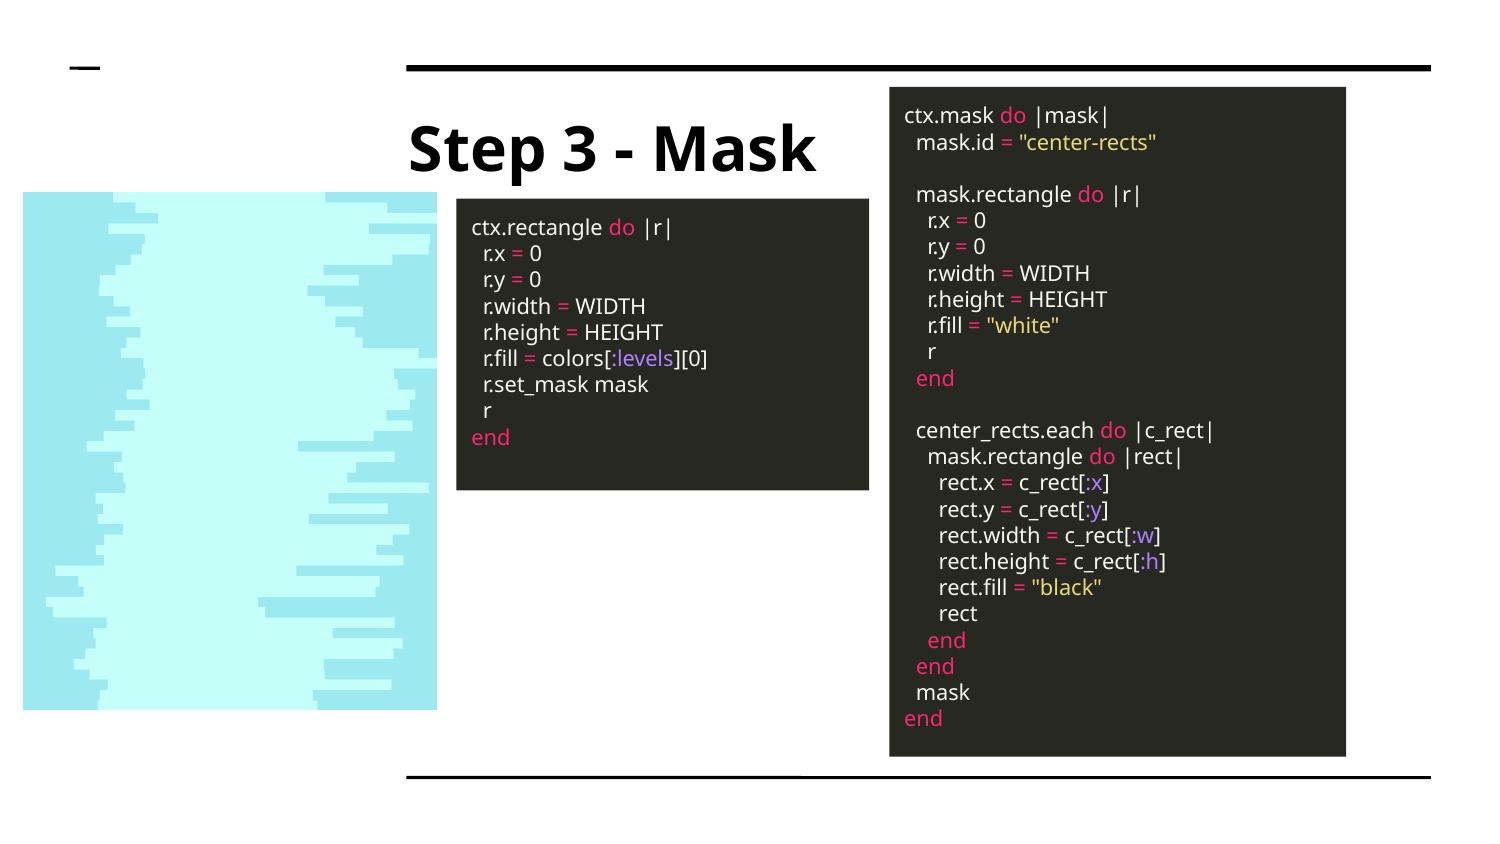

ctx.mask do |mask|
 mask.id = "center-rects"
 mask.rectangle do |r|
 r.x = 0
 r.y = 0
 r.width = WIDTH
 r.height = HEIGHT
 r.fill = "white"
 r
 end
 center_rects.each do |c_rect|
 mask.rectangle do |rect|
 rect.x = c_rect[:x]
 rect.y = c_rect[:y]
 rect.width = c_rect[:w]
 rect.height = c_rect[:h]
 rect.fill = "black"
 rect
 end
 end
 mask
end
# Step 3 - Mask
ctx.rectangle do |r|
 r.x = 0
 r.y = 0
 r.width = WIDTH
 r.height = HEIGHT
 r.fill = colors[:levels][0]
 r.set_mask mask
 r
end